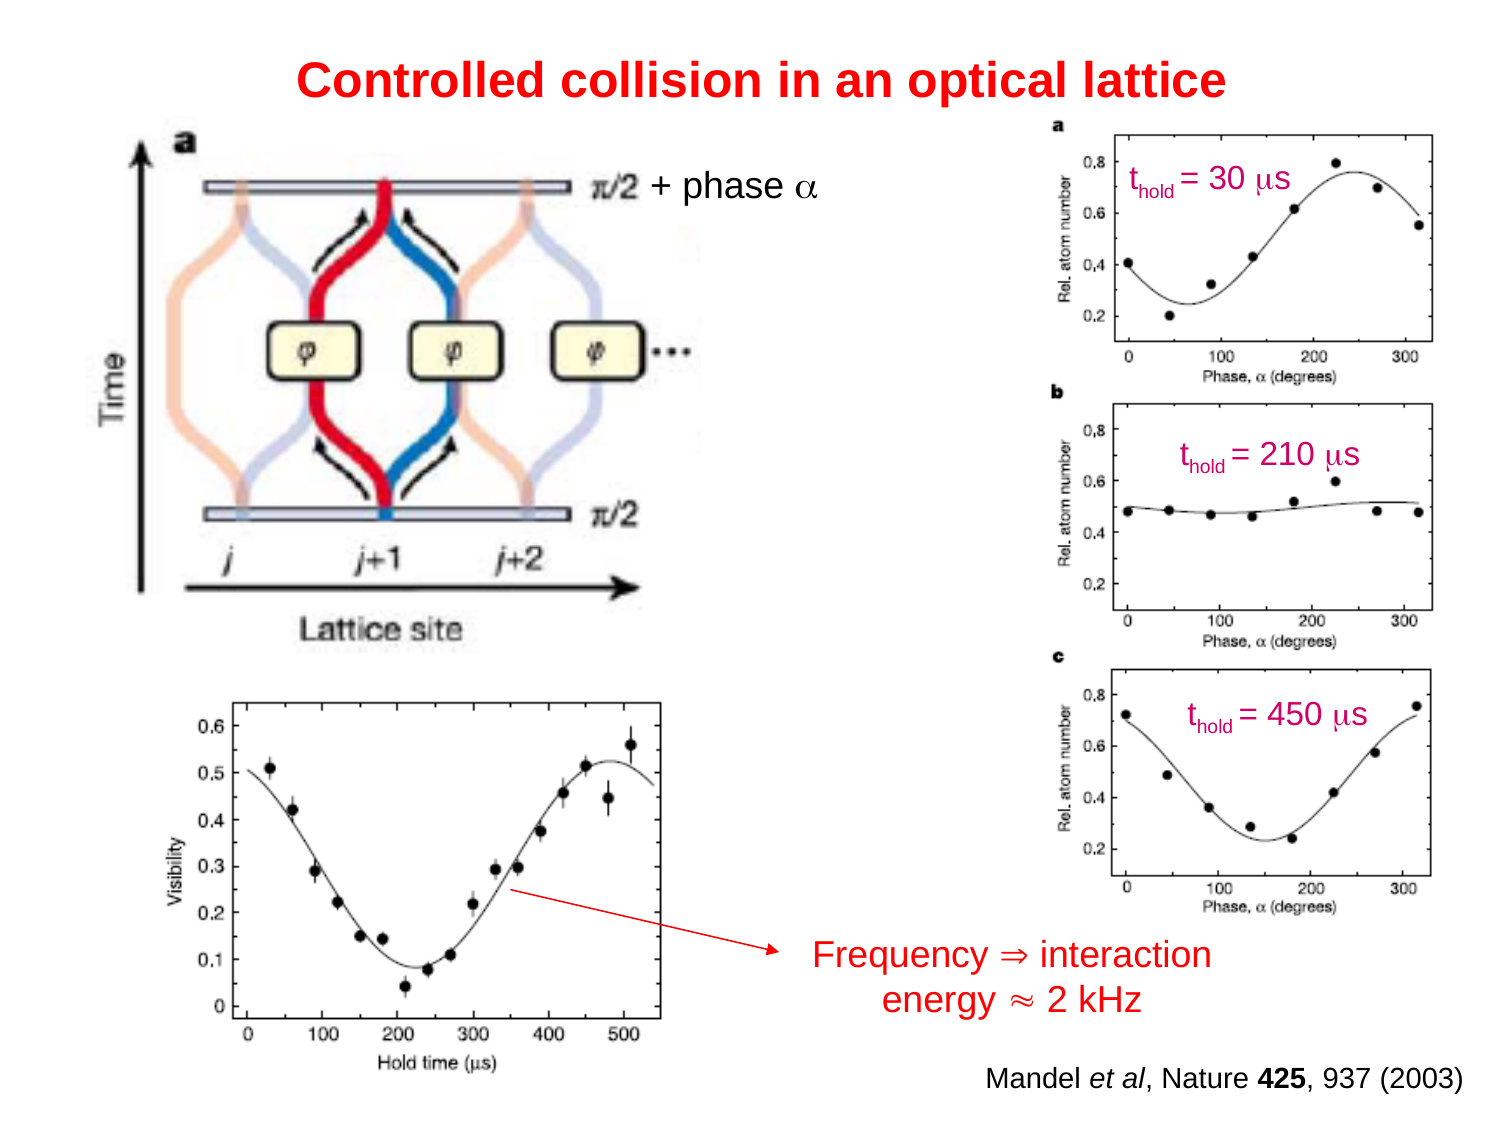

Controlled collision in an optical lattice
+ phase 
thold = 30 s
thold = 210 s
thold = 450 s
Frequency  interaction
energy  2 kHz
Mandel et al, Nature 425, 937 (2003)